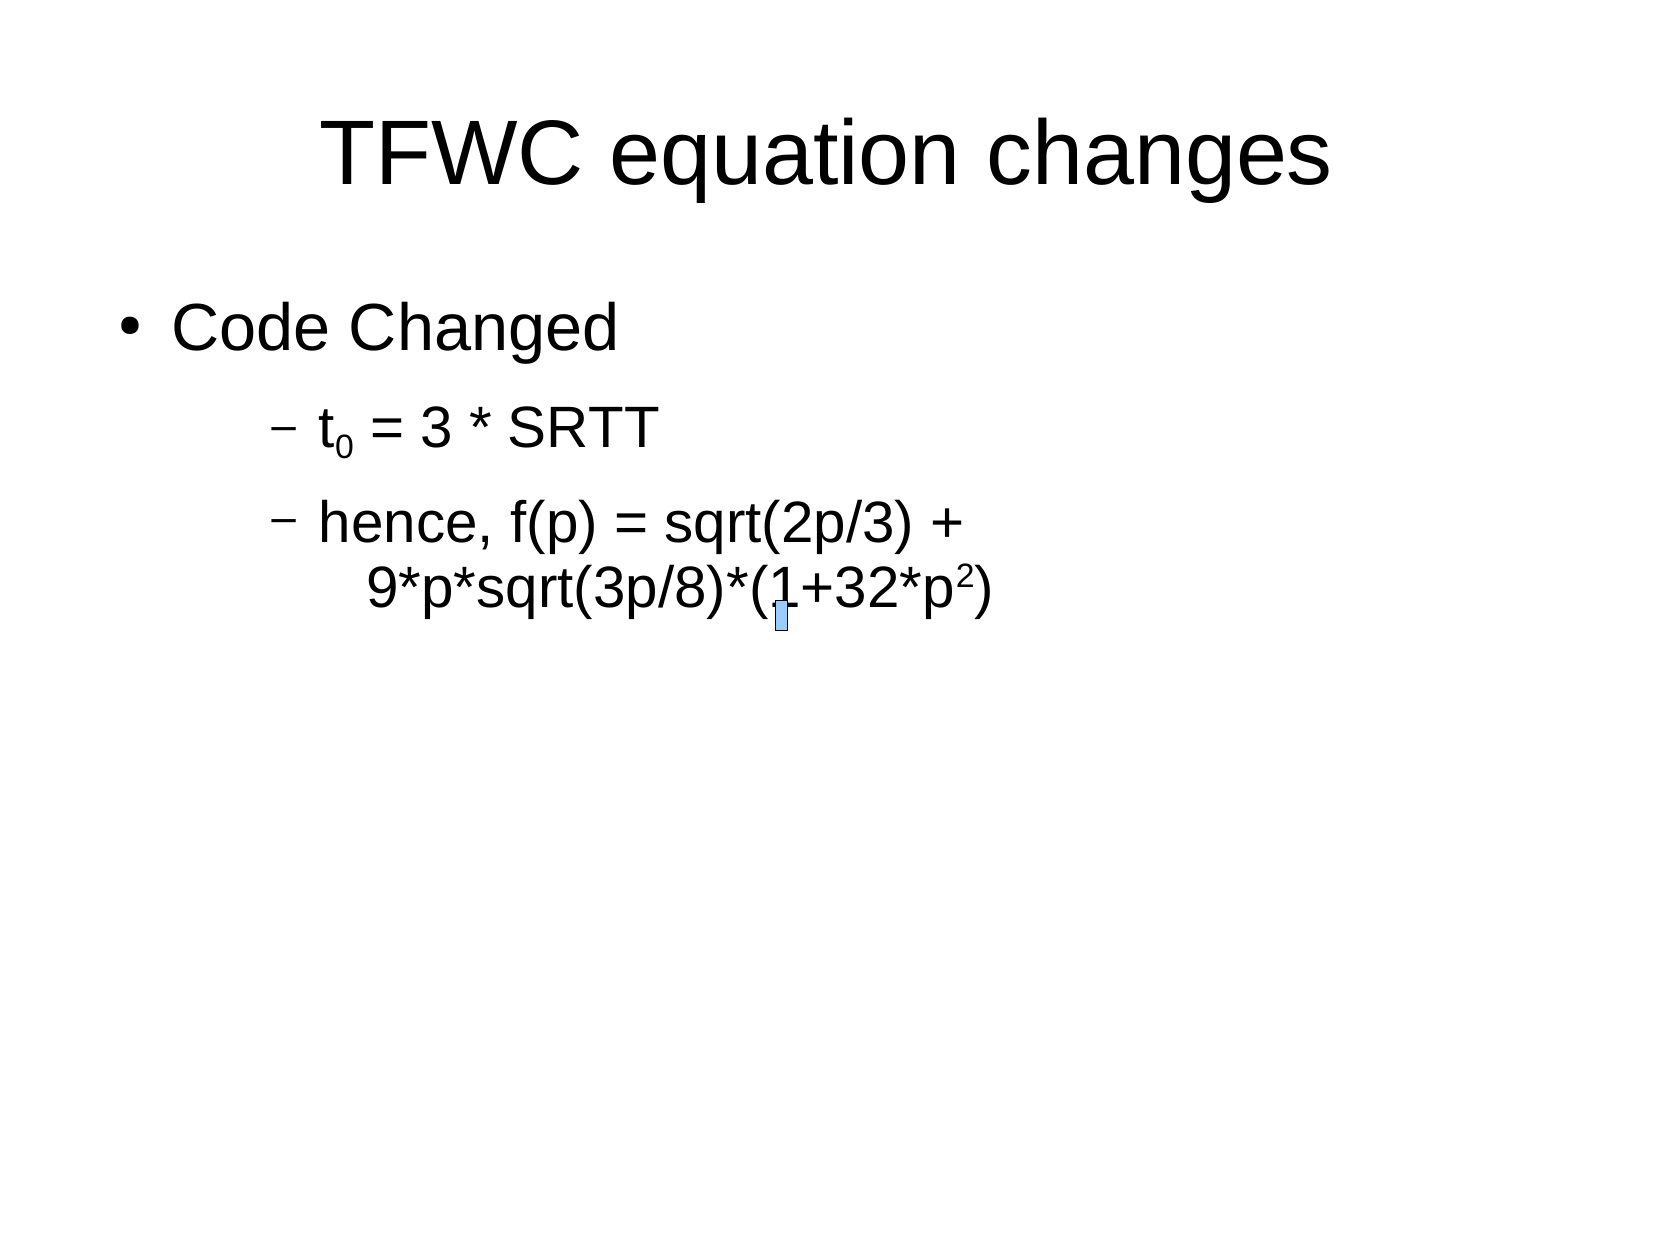

# TFWC equation changes
Code Changed
t0 = 3 * SRTT
hence, f(p) = sqrt(2p/3) + 9*p*sqrt(3p/8)*(1+32*p2)